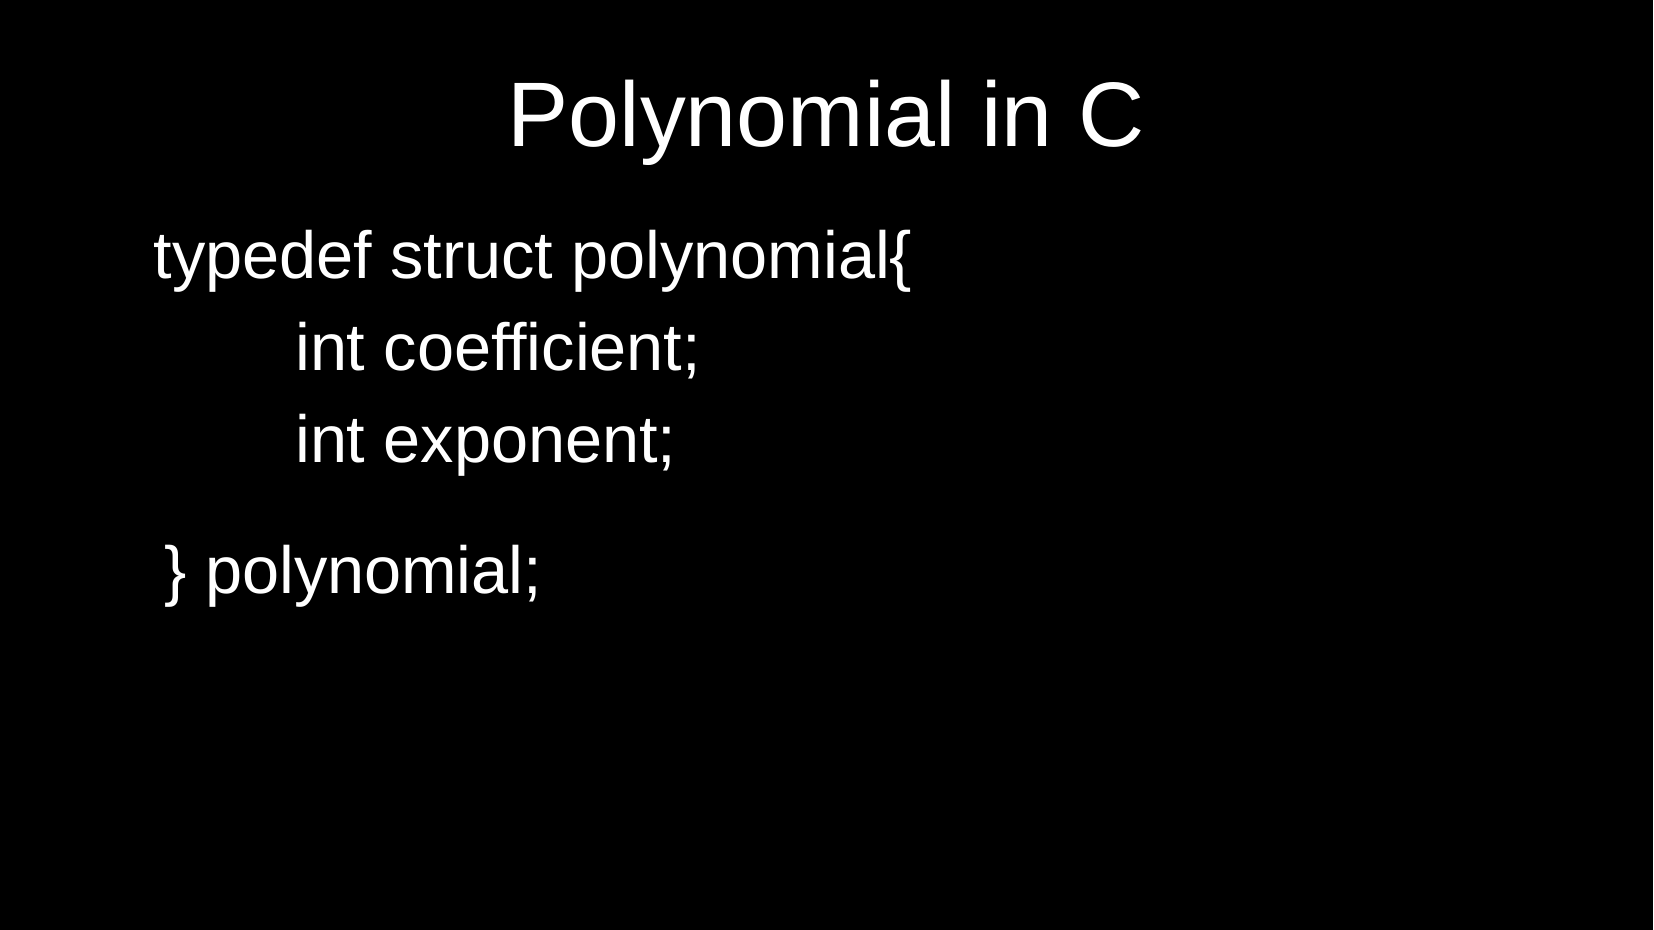

# Polynomial in C
typedef struct polynomial{
int coefficient;
int exponent;
} polynomial;